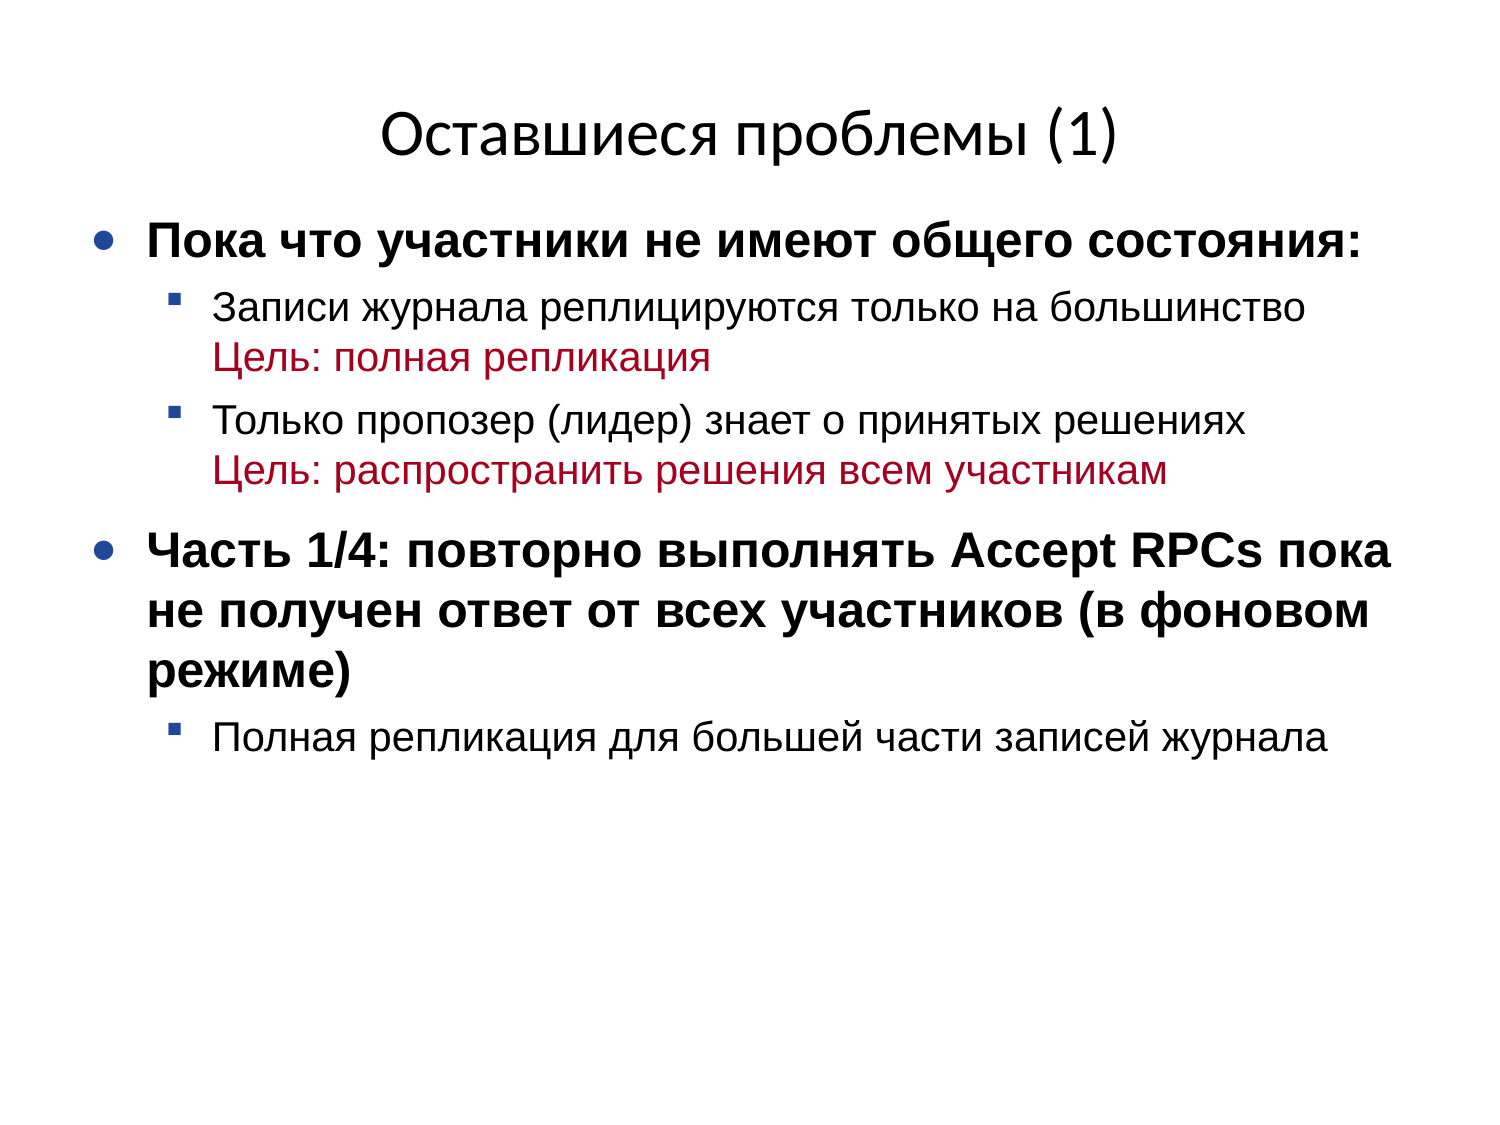

Оставшиеся проблемы (1)
# Пока что участники не имеют общего состояния:
Записи журнала реплицируются только на большинство
Цель: полная репликация
Только пропозер (лидер) знает о принятых решениях
Цель: распространить решения всем участникам
Часть 1/4: повторно выполнять Accept RPCs пока не получен ответ от всех участников (в фоновом режиме)
Полная репликация для большей части записей журнала